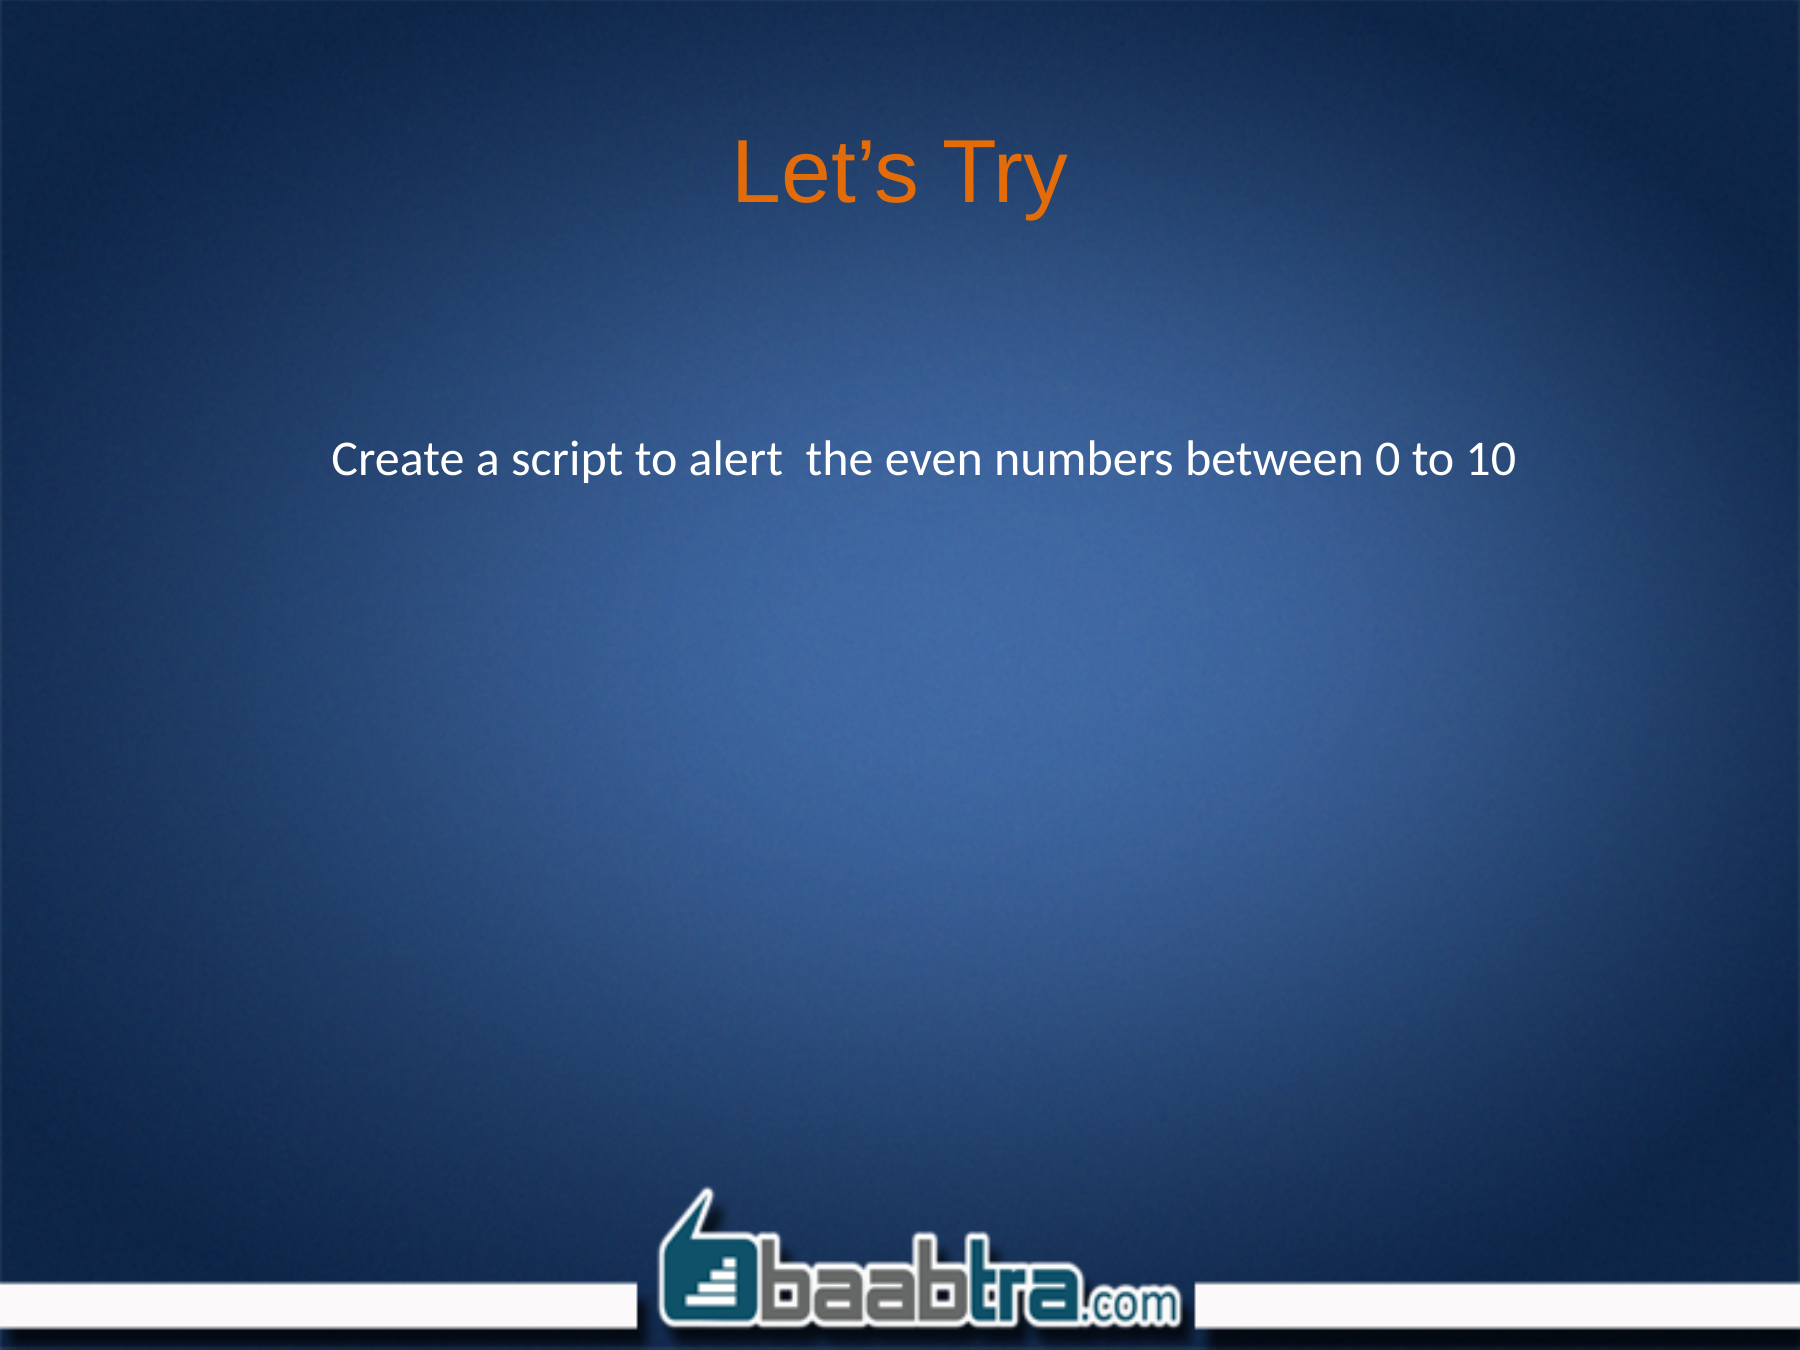

# Let’s Try
Create a script to alert the even numbers between 0 to 10